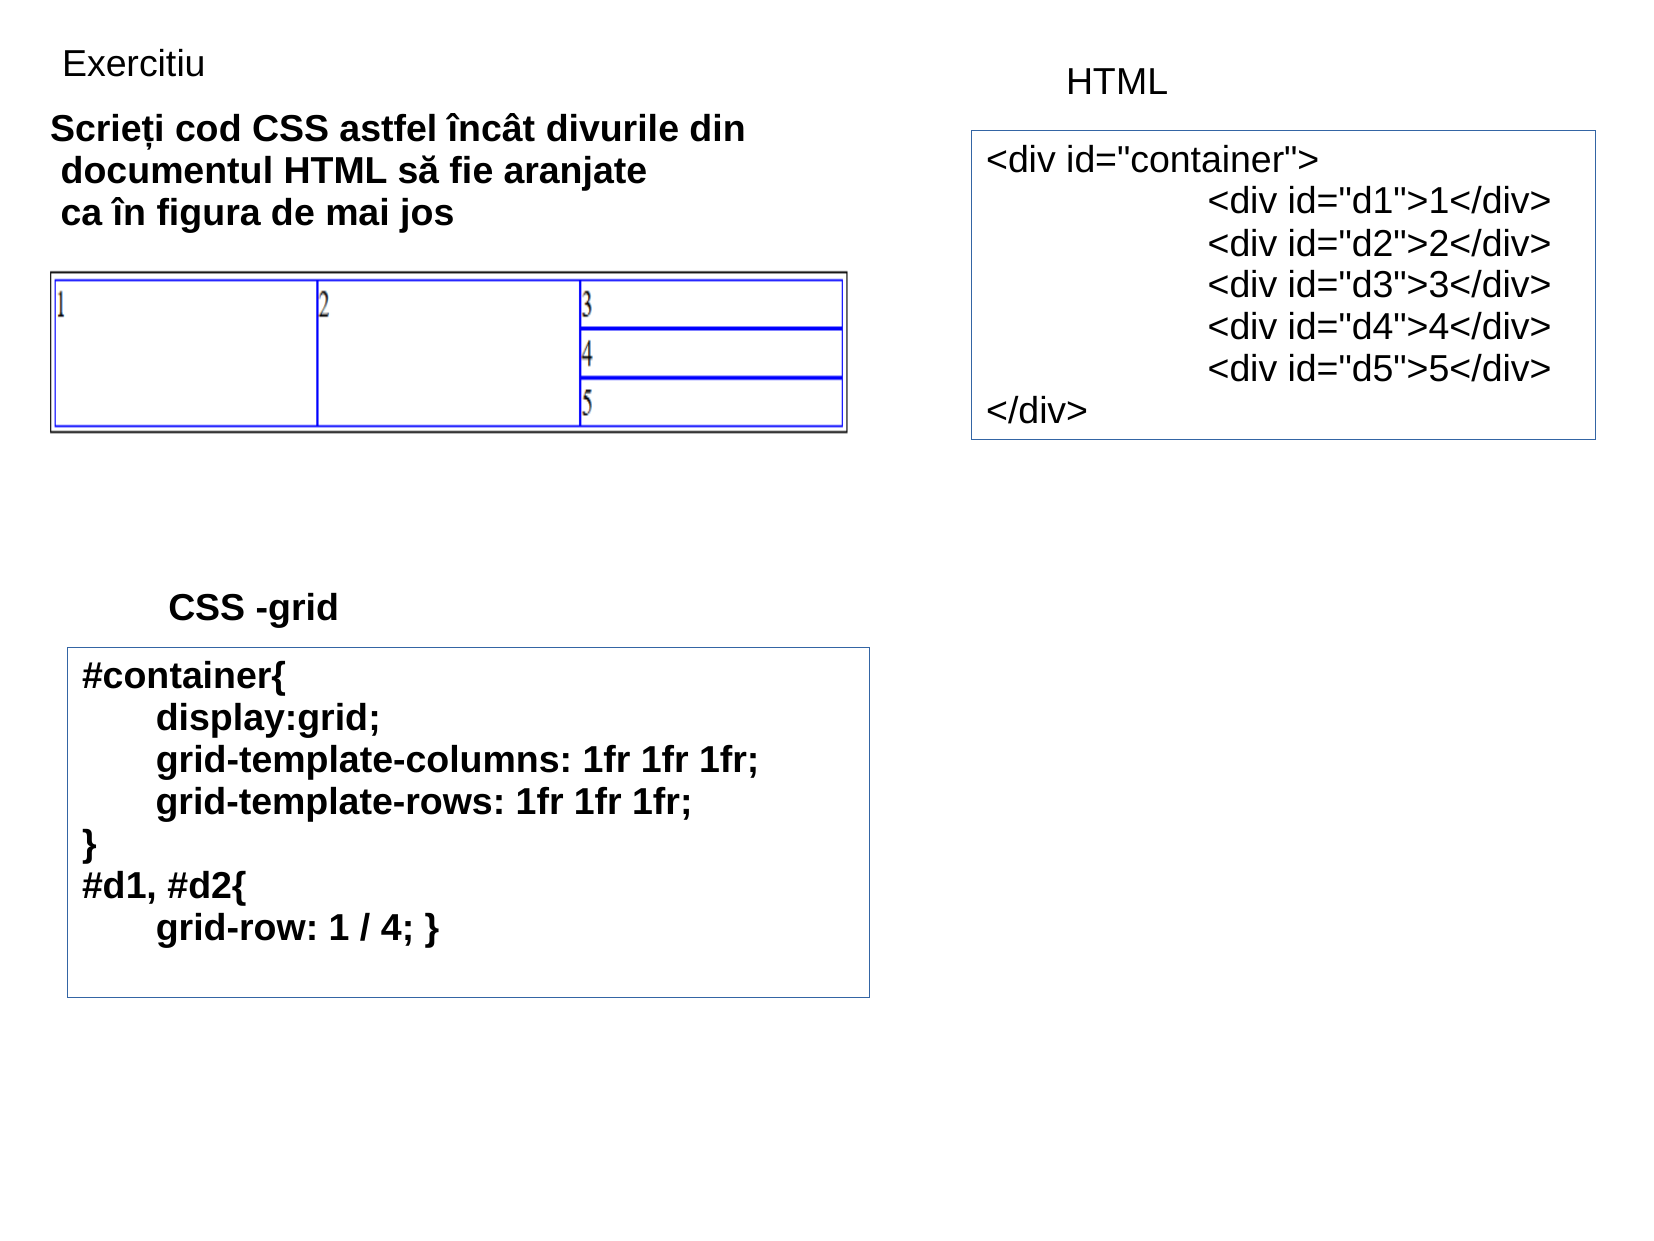

Exercitiu
HTML
Scrieți cod CSS astfel încât divurile din
 documentul HTML să fie aranjate
 ca în figura de mai jos
<div id="container">
			<div id="d1">1</div>
			<div id="d2">2</div>
			<div id="d3">3</div>
			<div id="d4">4</div>
			<div id="d5">5</div>
</div>
CSS -grid
#container{
	display:grid;
	grid-template-columns: 1fr 1fr 1fr;
 grid-template-rows: 1fr 1fr 1fr;
}
#d1, #d2{
	grid-row: 1 / 4; }